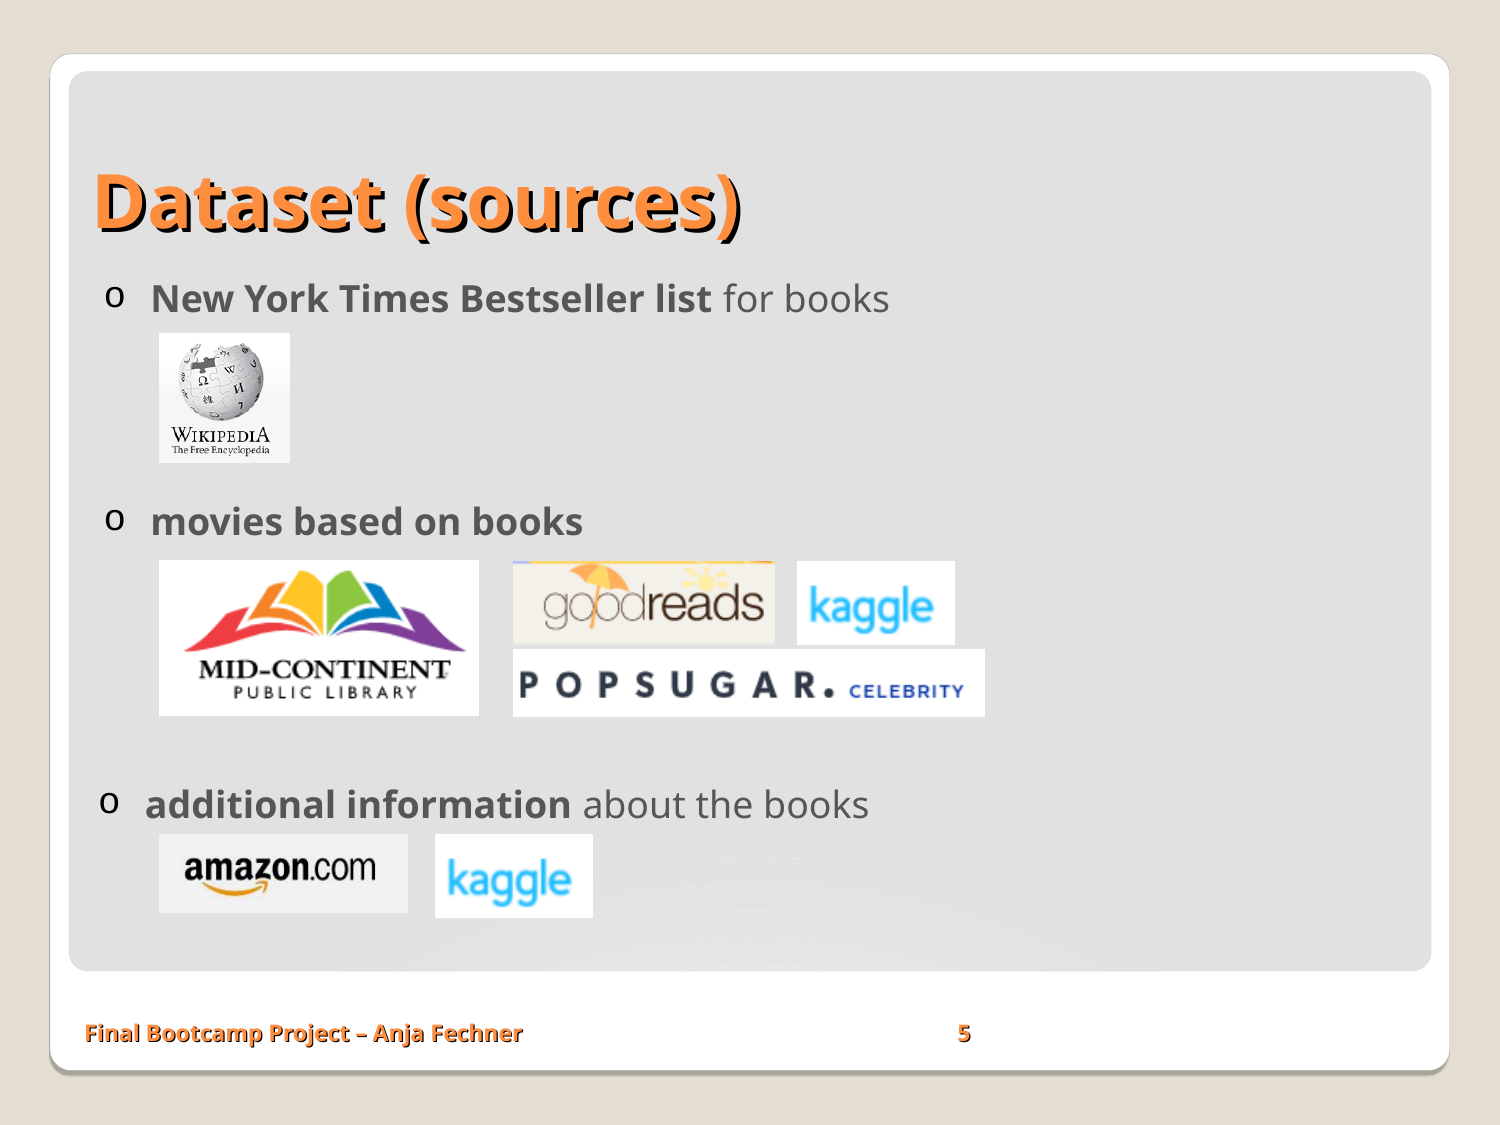

# Dataset (sources)
New York Times Bestseller list for books
movies based on books
additional information about the books
Final Bootcamp Project – Anja Fechner